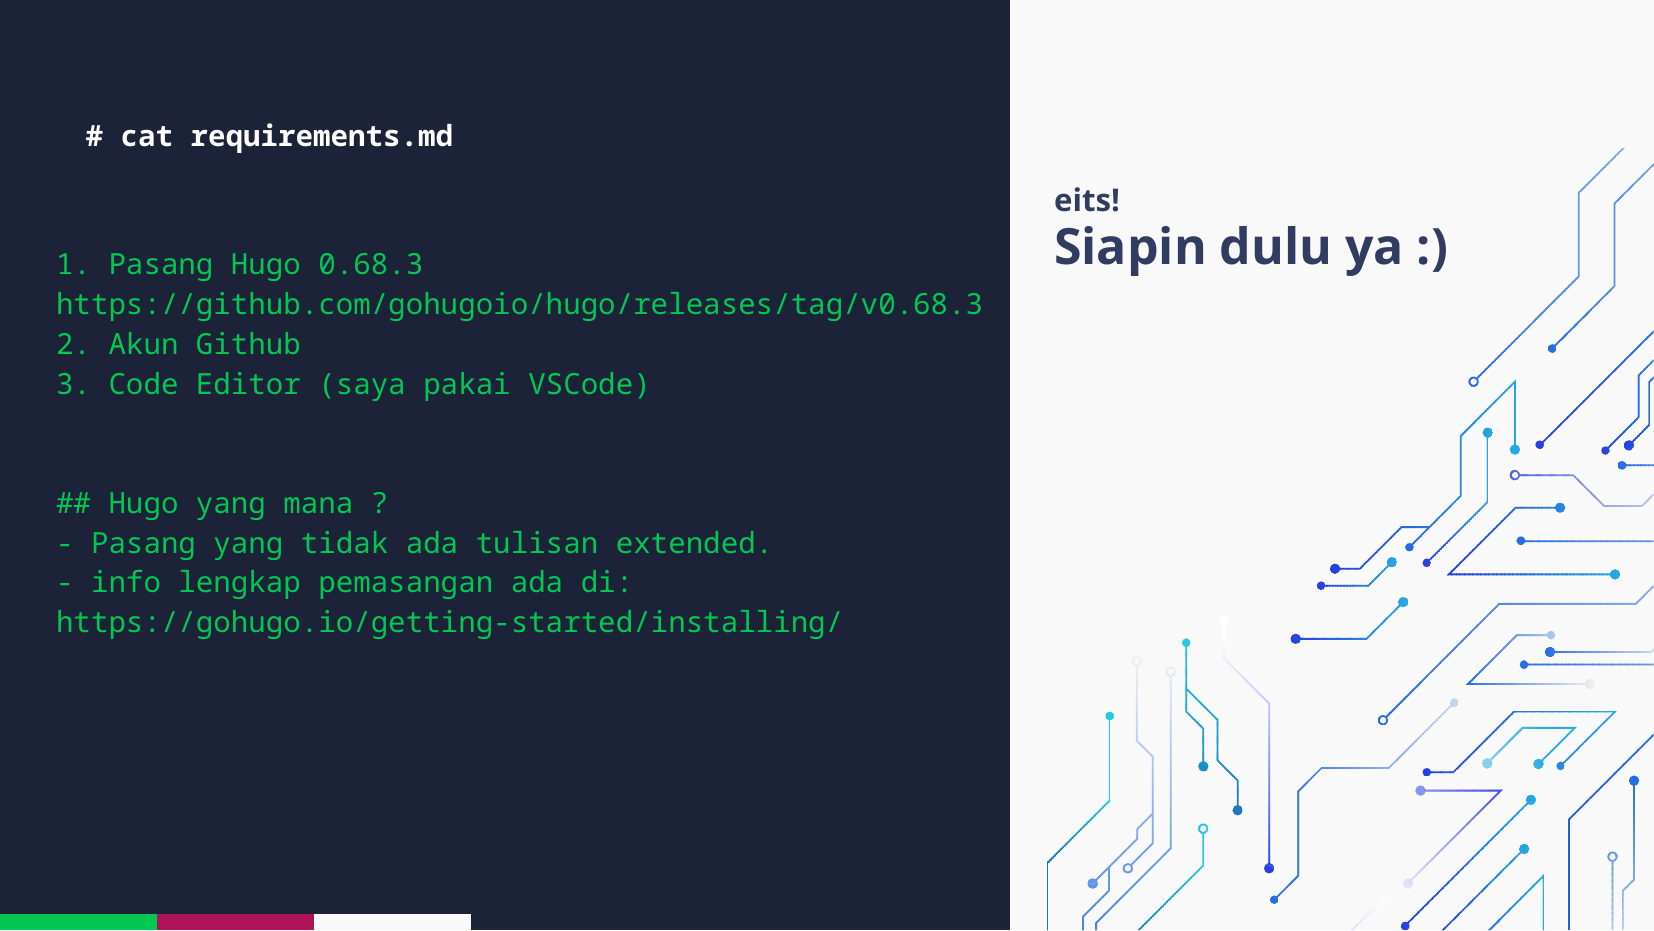

# cat requirements.md
eits!
Siapin dulu ya :)
1. Pasang Hugo 0.68.3
https://github.com/gohugoio/hugo/releases/tag/v0.68.3
2. Akun Github
3. Code Editor (saya pakai VSCode)
## Hugo yang mana ?
- Pasang yang tidak ada tulisan extended.
- info lengkap pemasangan ada di:
https://gohugo.io/getting-started/installing/